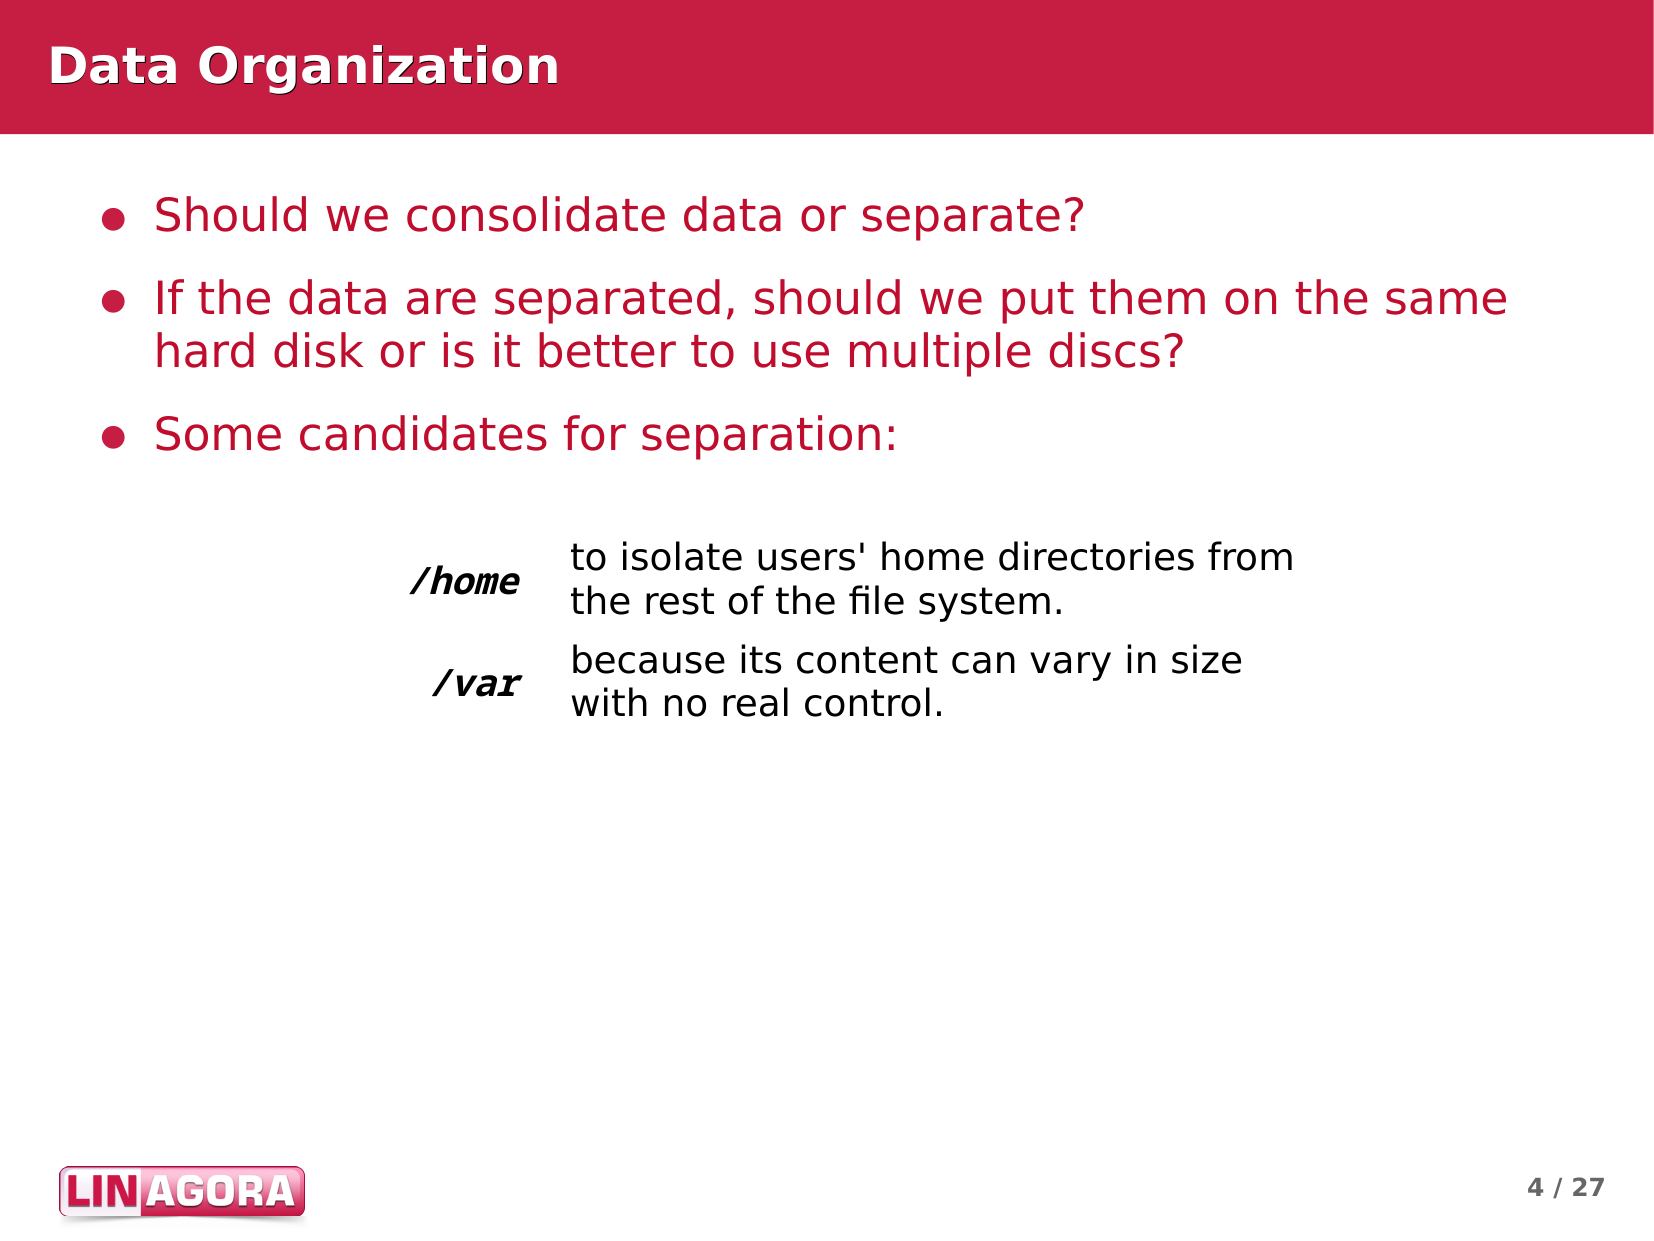

# Data Organization
Should we consolidate data or separate?
If the data are separated, should we put them on the same hard disk or is it better to use multiple discs?
Some candidates for separation:
| /home | to isolate users' home directories from the rest of the file system. |
| --- | --- |
| /var | because its content can vary in size with no real control. |